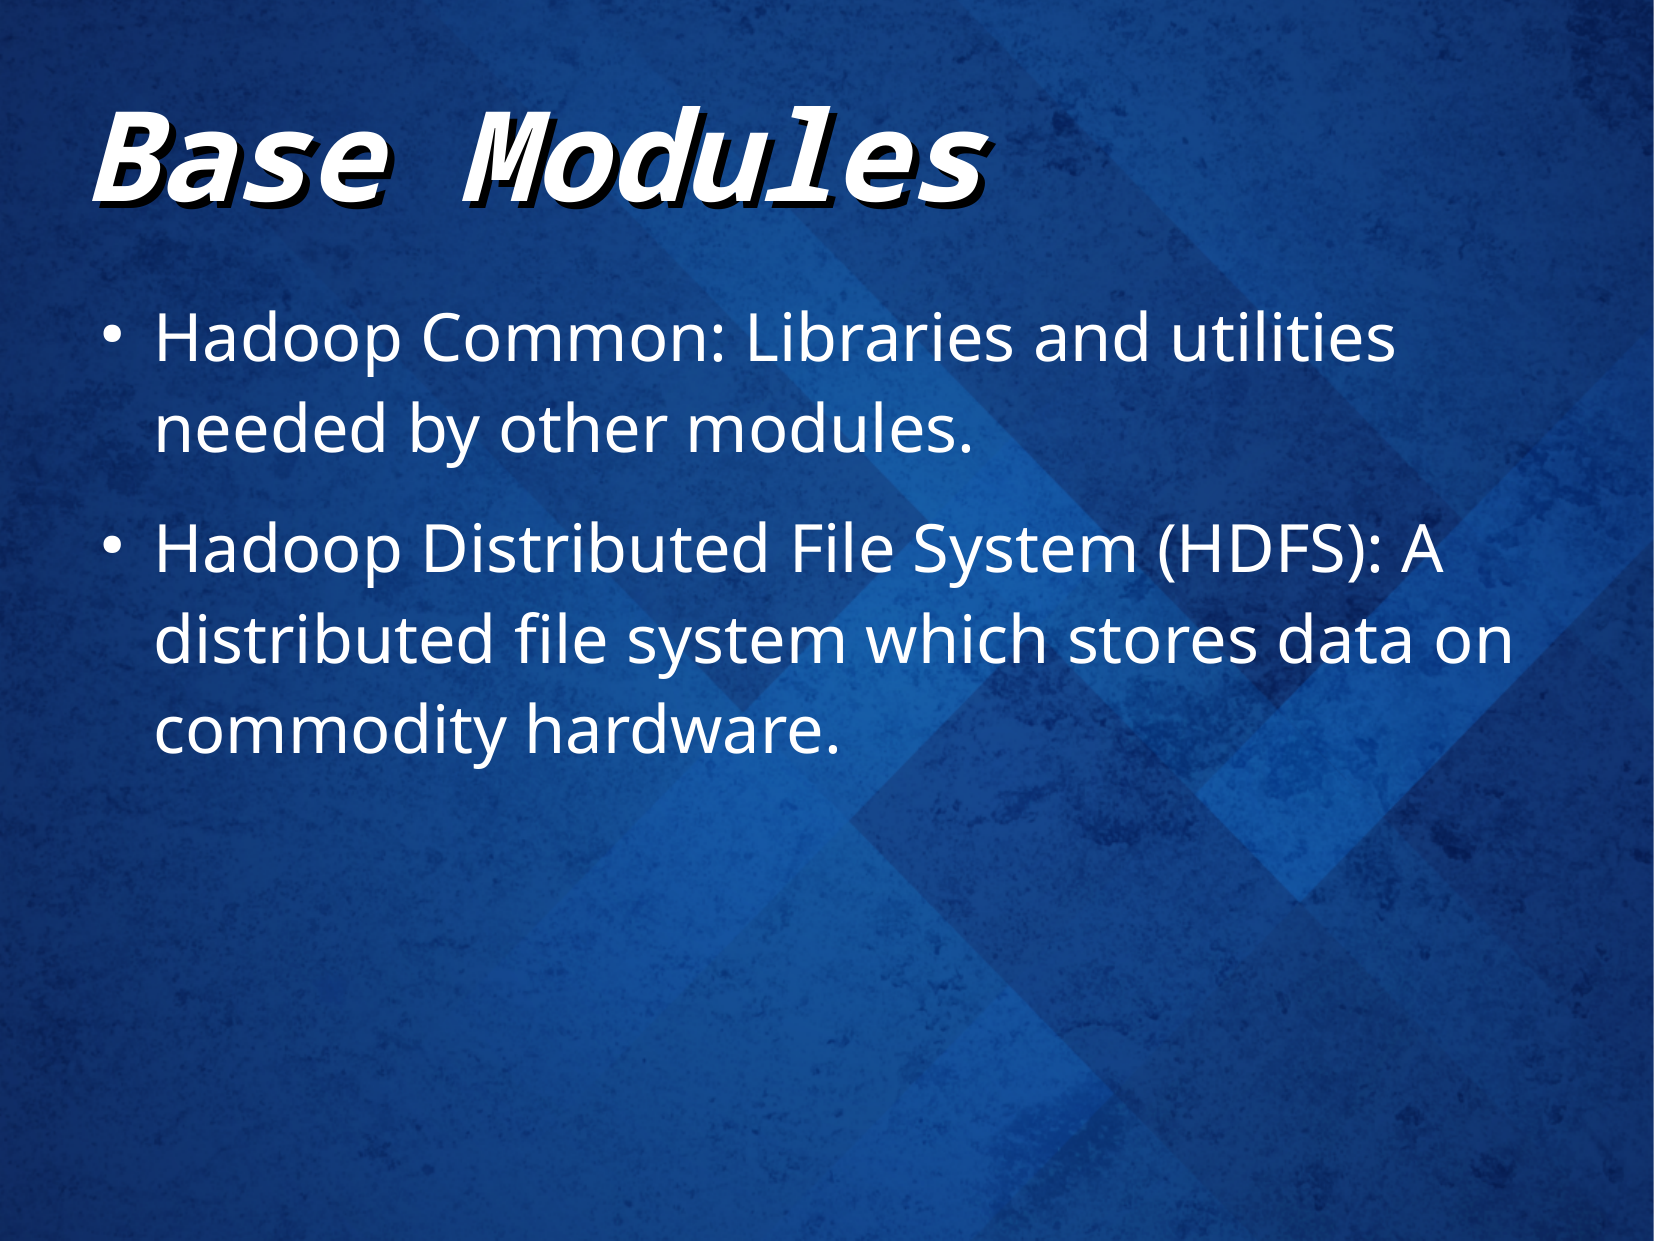

# Base Modules
Hadoop Common: Libraries and utilities needed by other modules.
Hadoop Distributed File System (HDFS): A distributed file system which stores data on commodity hardware.